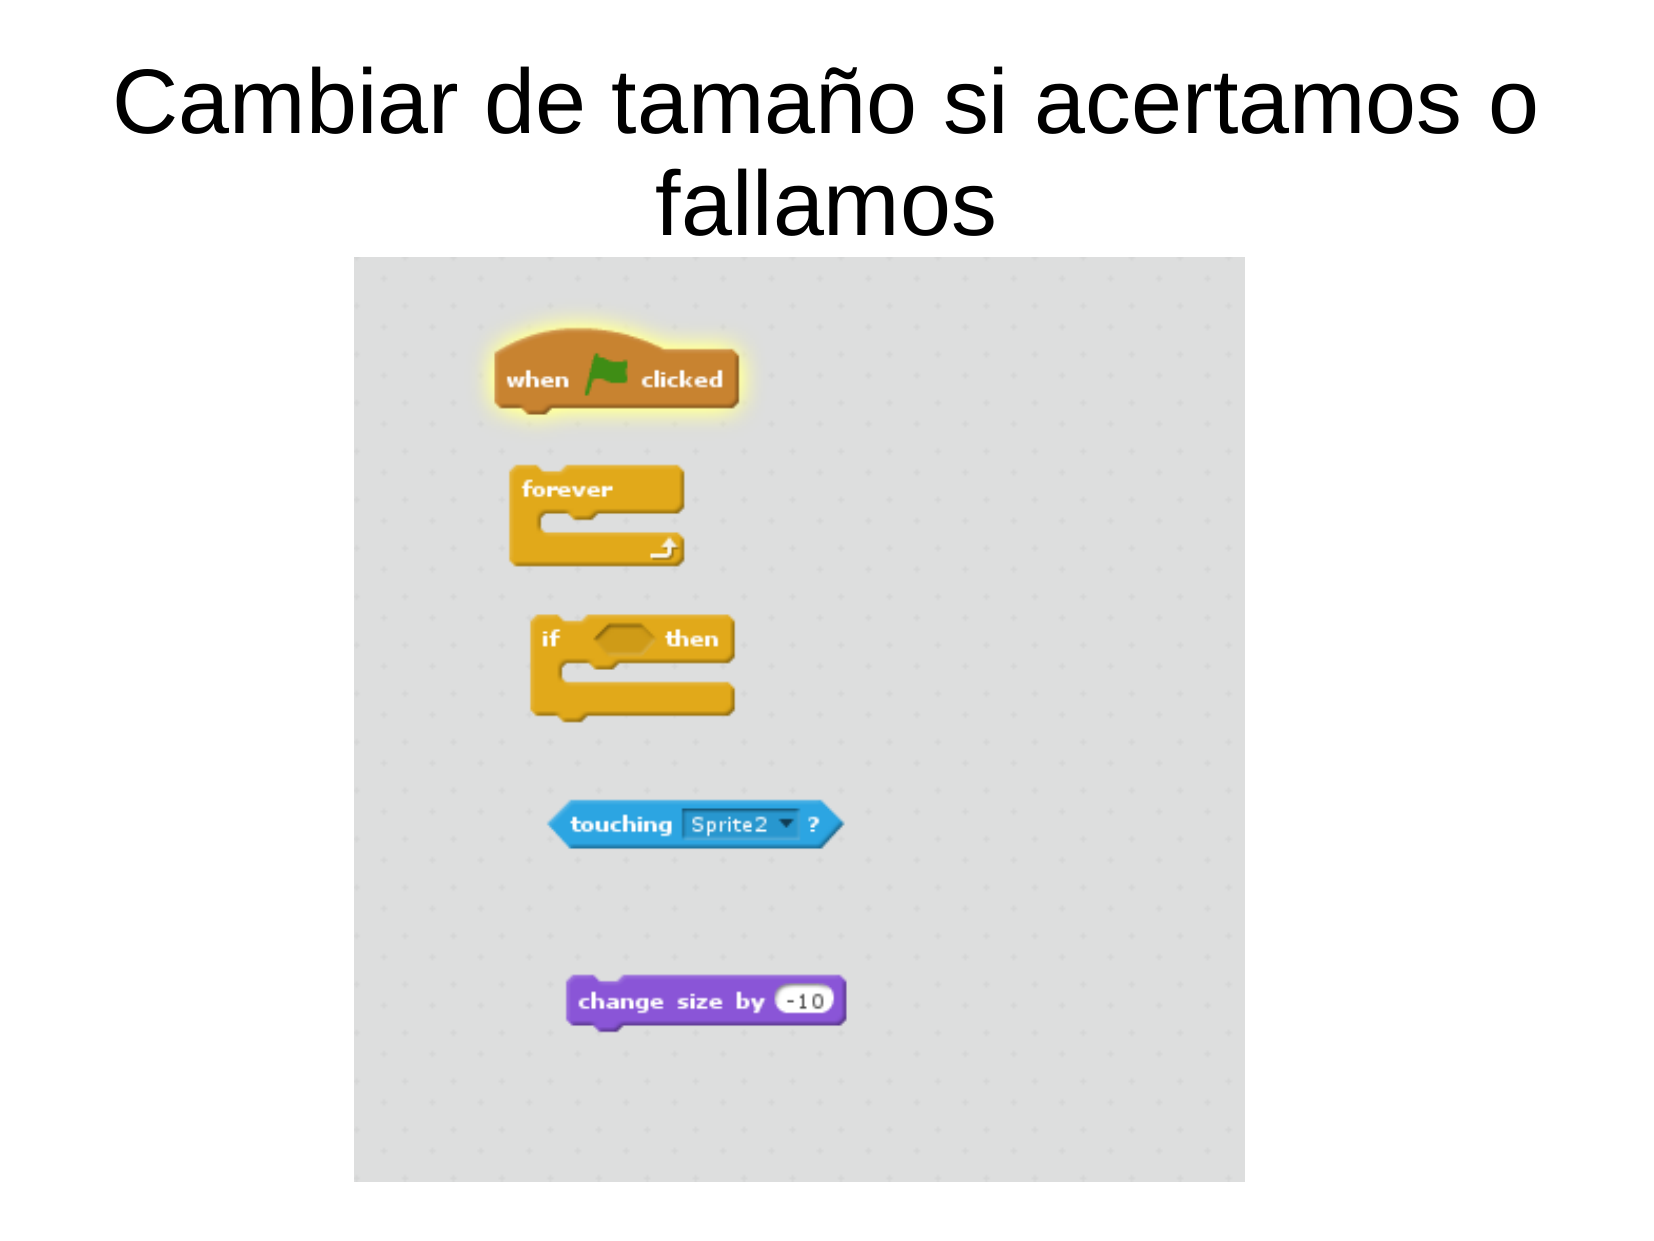

# Cambiar de tamaño si acertamos o fallamos